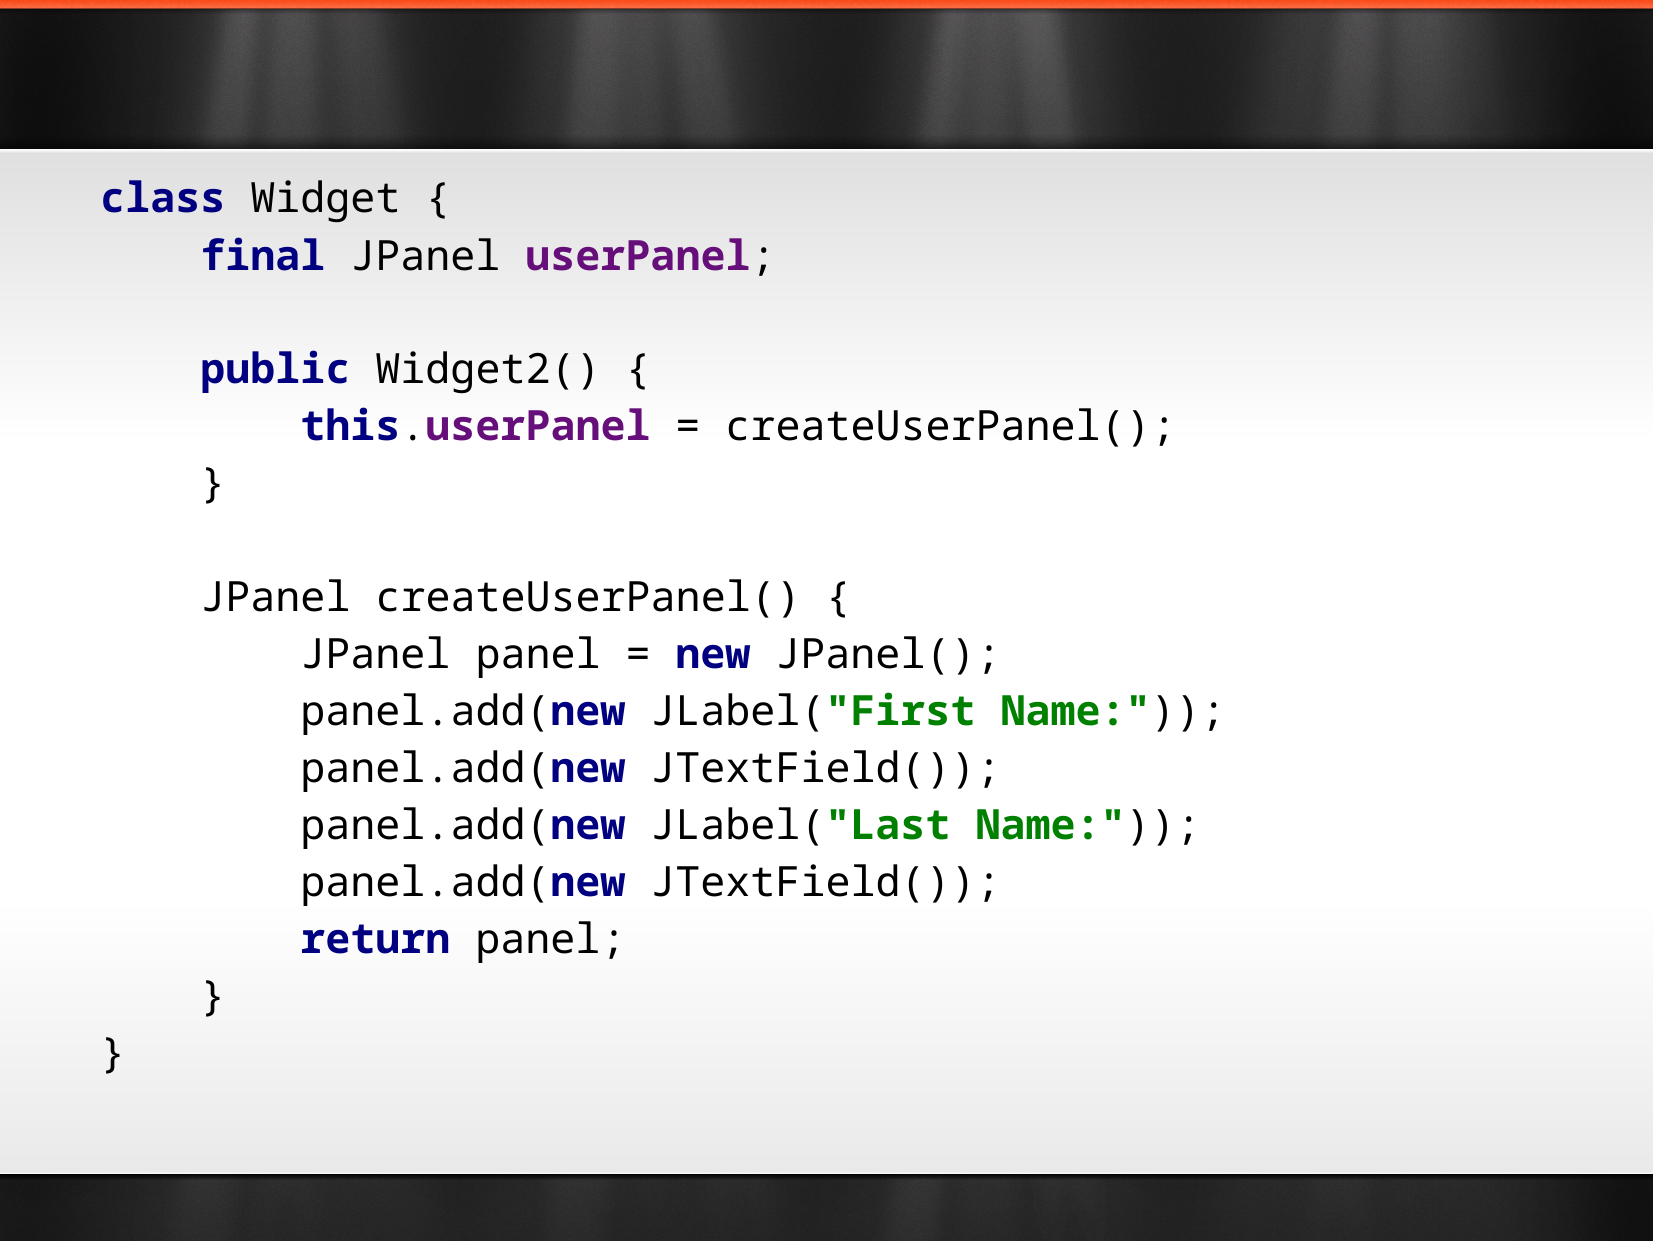

# class Widget {
 final JPanel userPanel;
 public Widget2() {
 this.userPanel = createUserPanel();
 }
 JPanel createUserPanel() {
 JPanel panel = new JPanel();
 panel.add(new JLabel("First Name:"));
 panel.add(new JTextField());
 panel.add(new JLabel("Last Name:"));
 panel.add(new JTextField());
 return panel;
 }
}